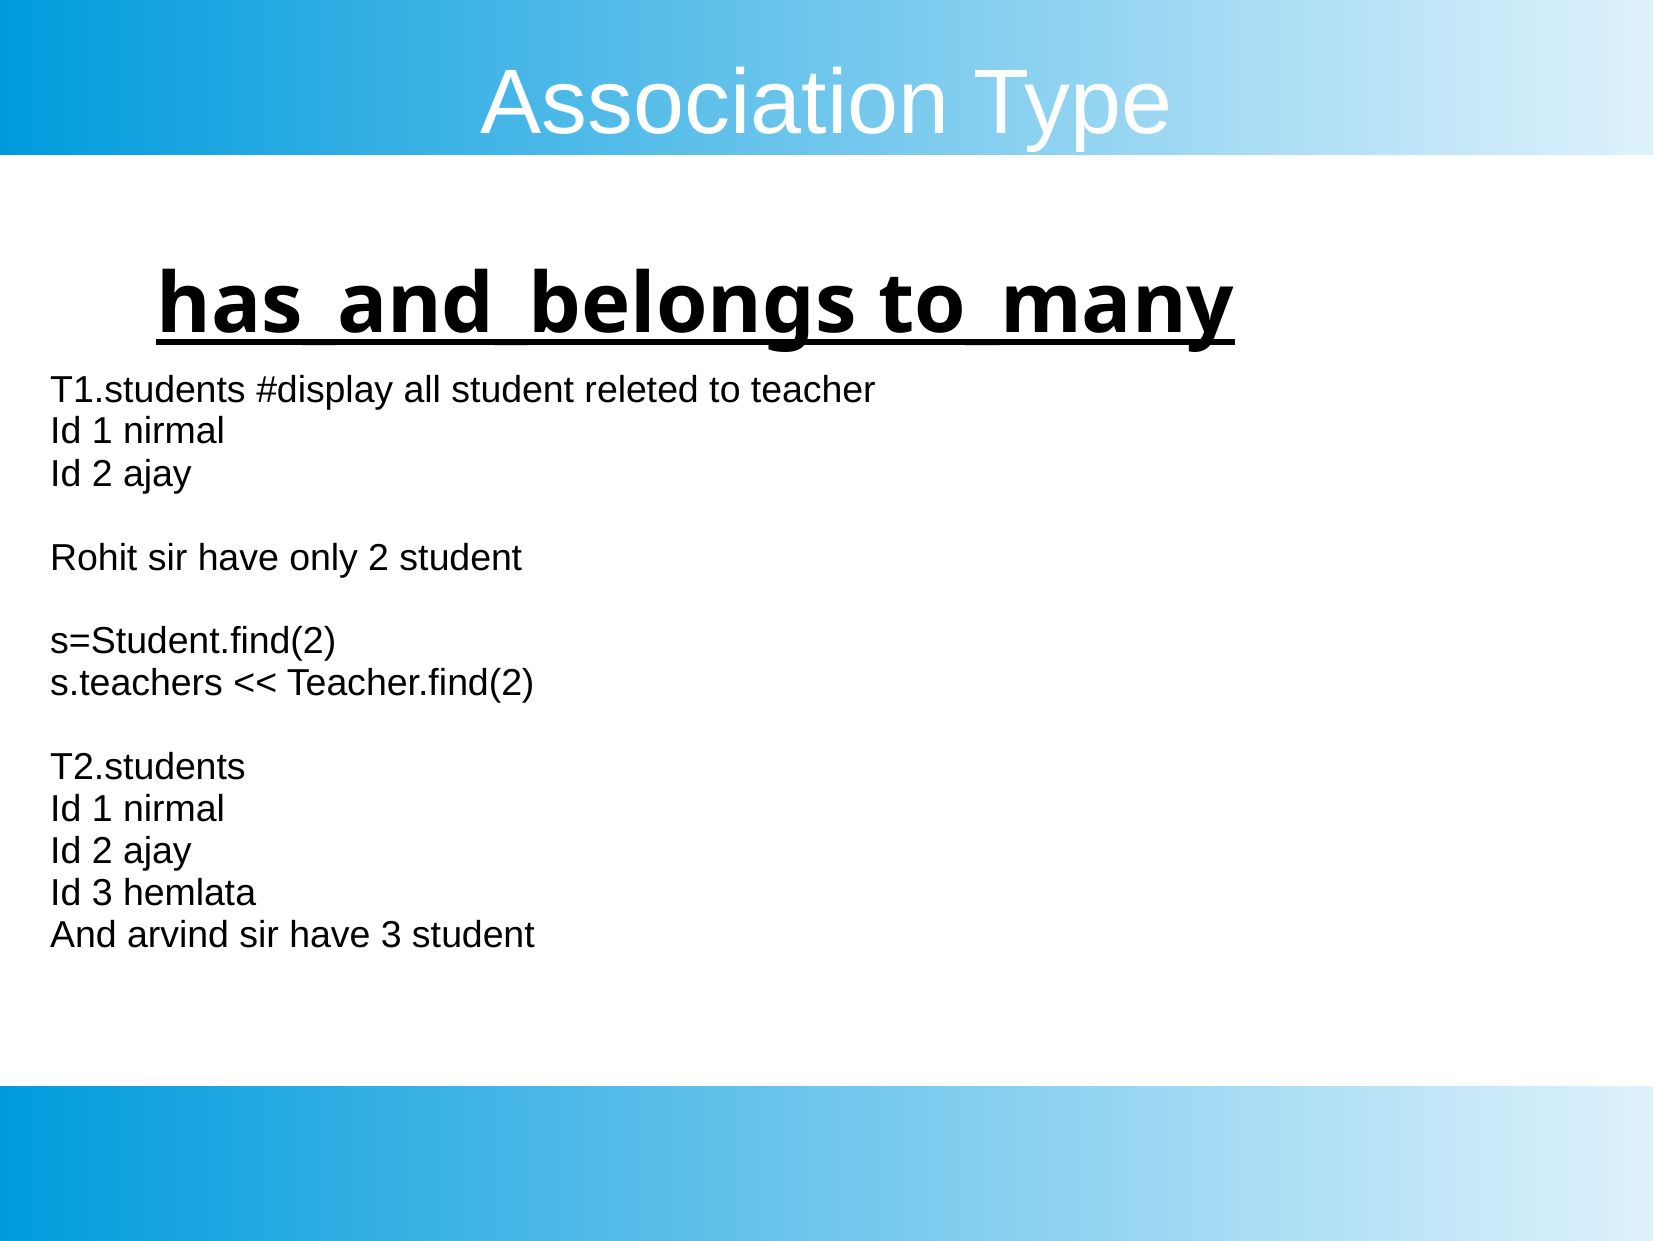

# Association Type
has_and_belongs to_many
T1.students #display all student releted to teacher
Id 1 nirmal
Id 2 ajay
Rohit sir have only 2 student
s=Student.find(2)
s.teachers << Teacher.find(2)
T2.students
Id 1 nirmal
Id 2 ajay
Id 3 hemlata
And arvind sir have 3 student